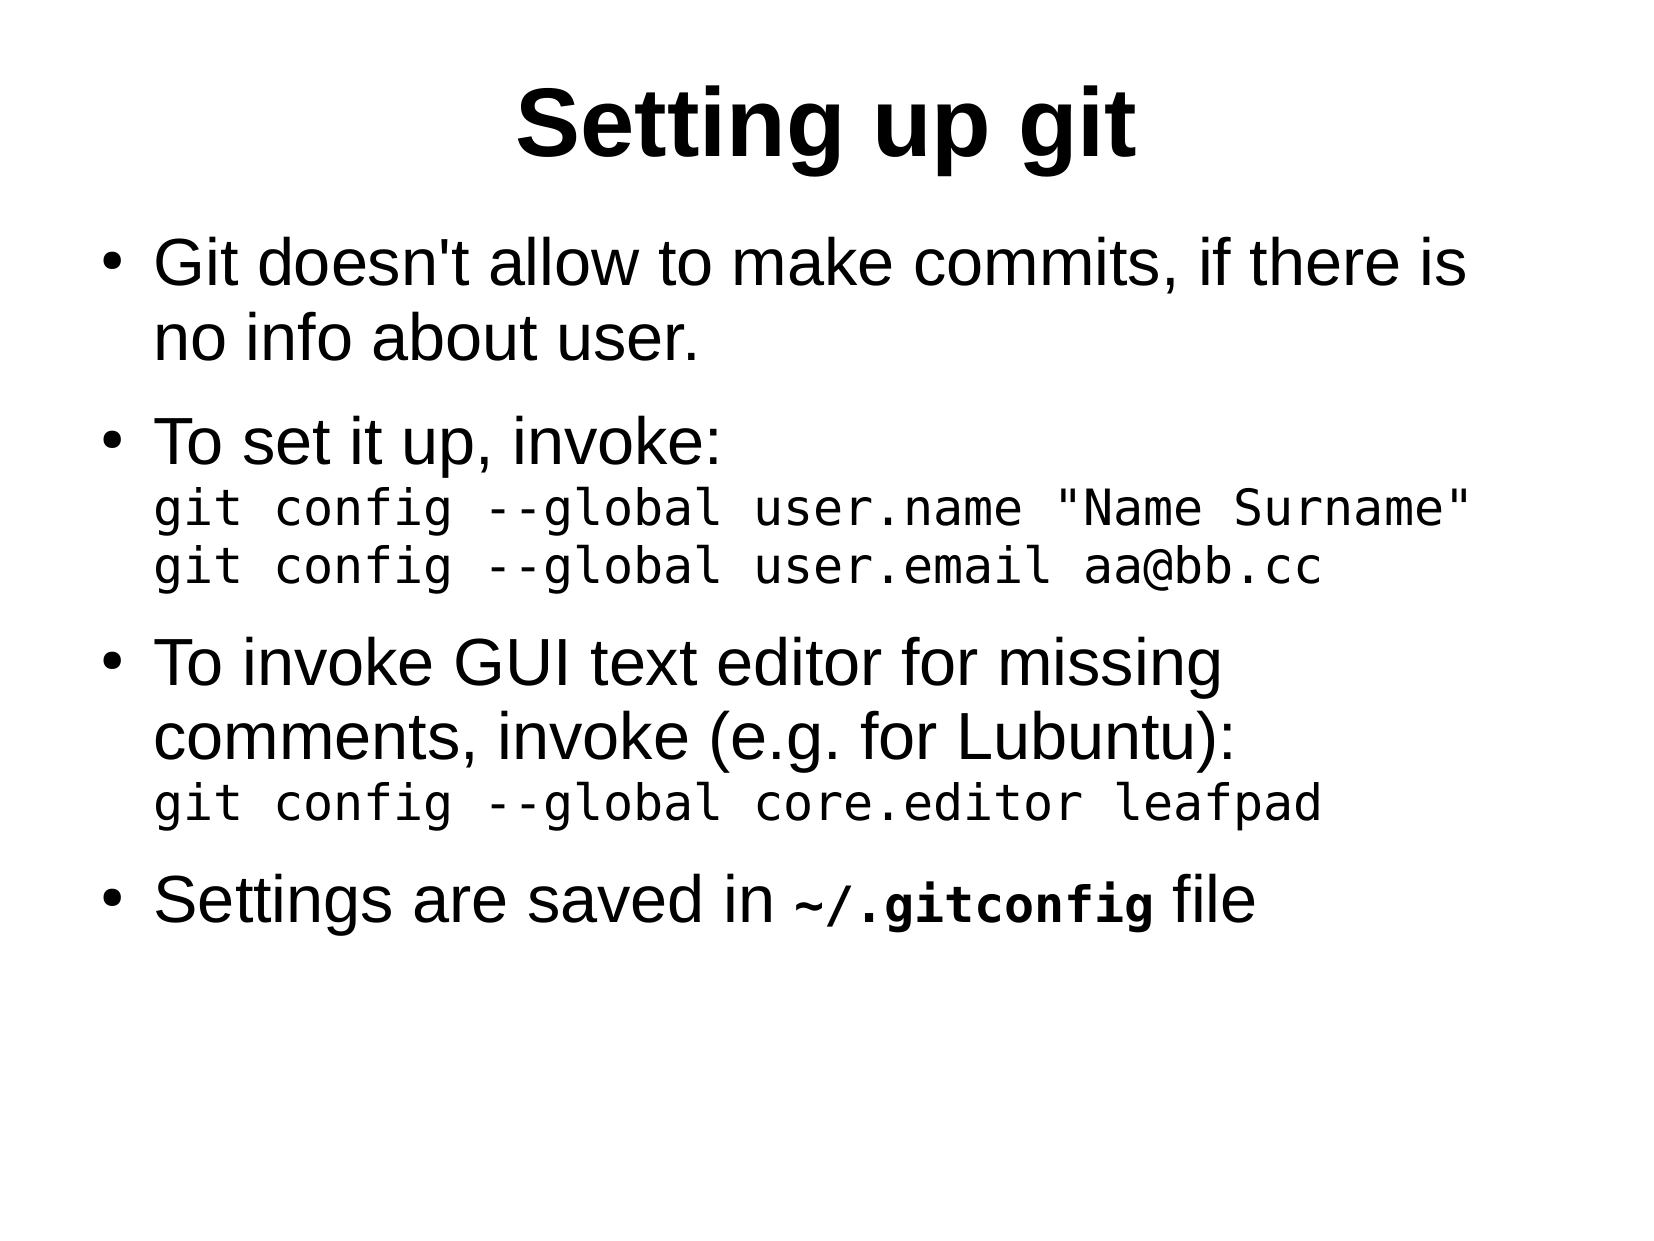

# Setting up git
Git doesn't allow to make commits, if there is no info about user.
To set it up, invoke:
git config --global user.name "Name Surname"
git config --global user.email aa@bb.cc
To invoke GUI text editor for missing comments, invoke (e.g. for Lubuntu):
git config --global core.editor leafpad
Settings are saved in ~/.gitconfig file